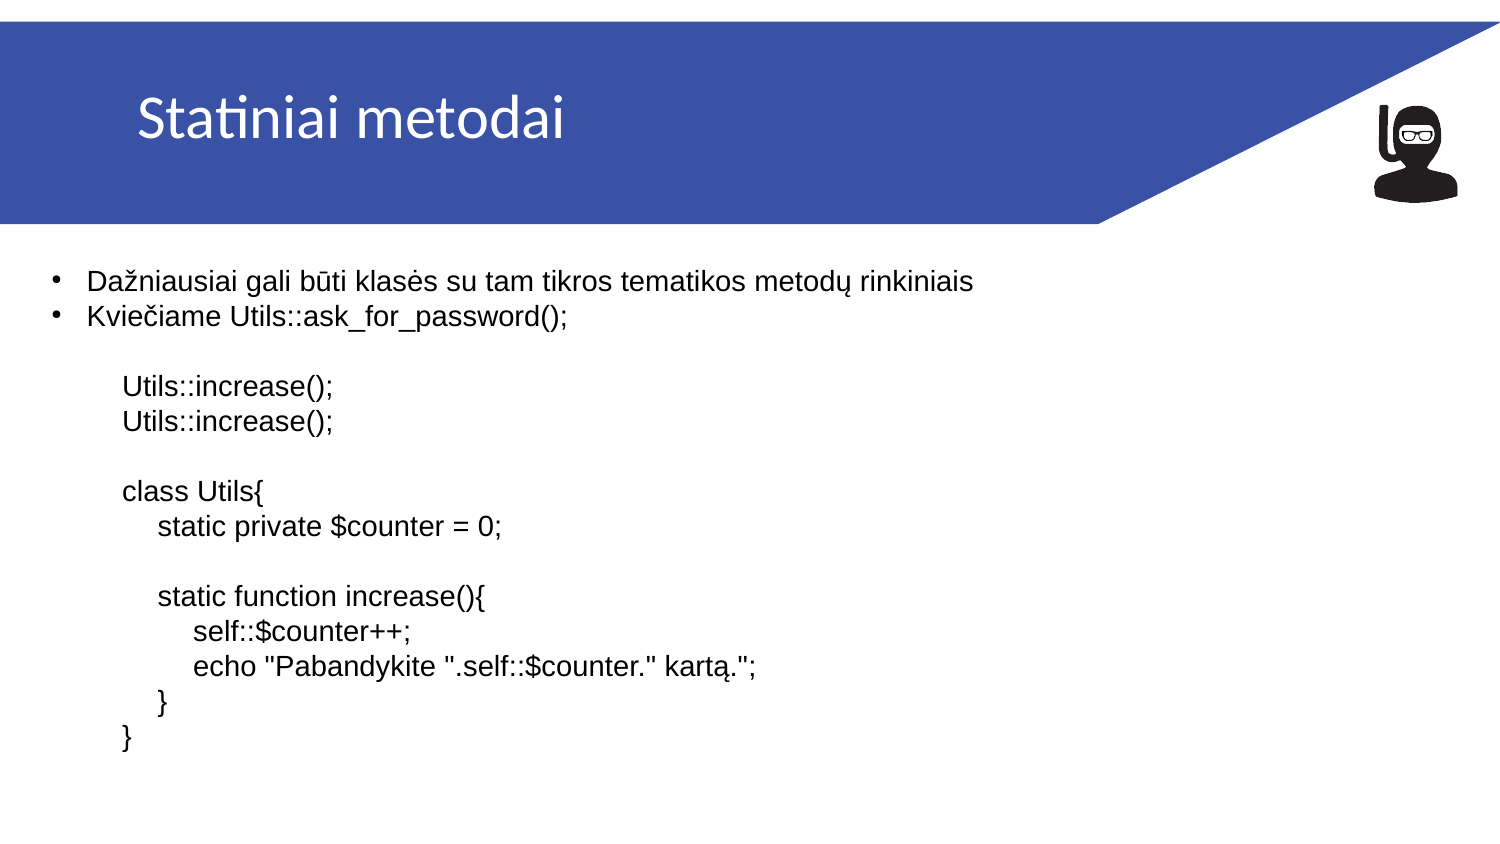

# Statiniai metodai
Dažniausiai gali būti klasės su tam tikros tematikos metodų rinkiniais
Kviečiame Utils::ask_for_password();
Utils::increase();
Utils::increase();
class Utils{
static private $counter = 0;
static function increase(){
self::$counter++;
echo "Pabandykite ".self::$counter." kartą.";
}
}